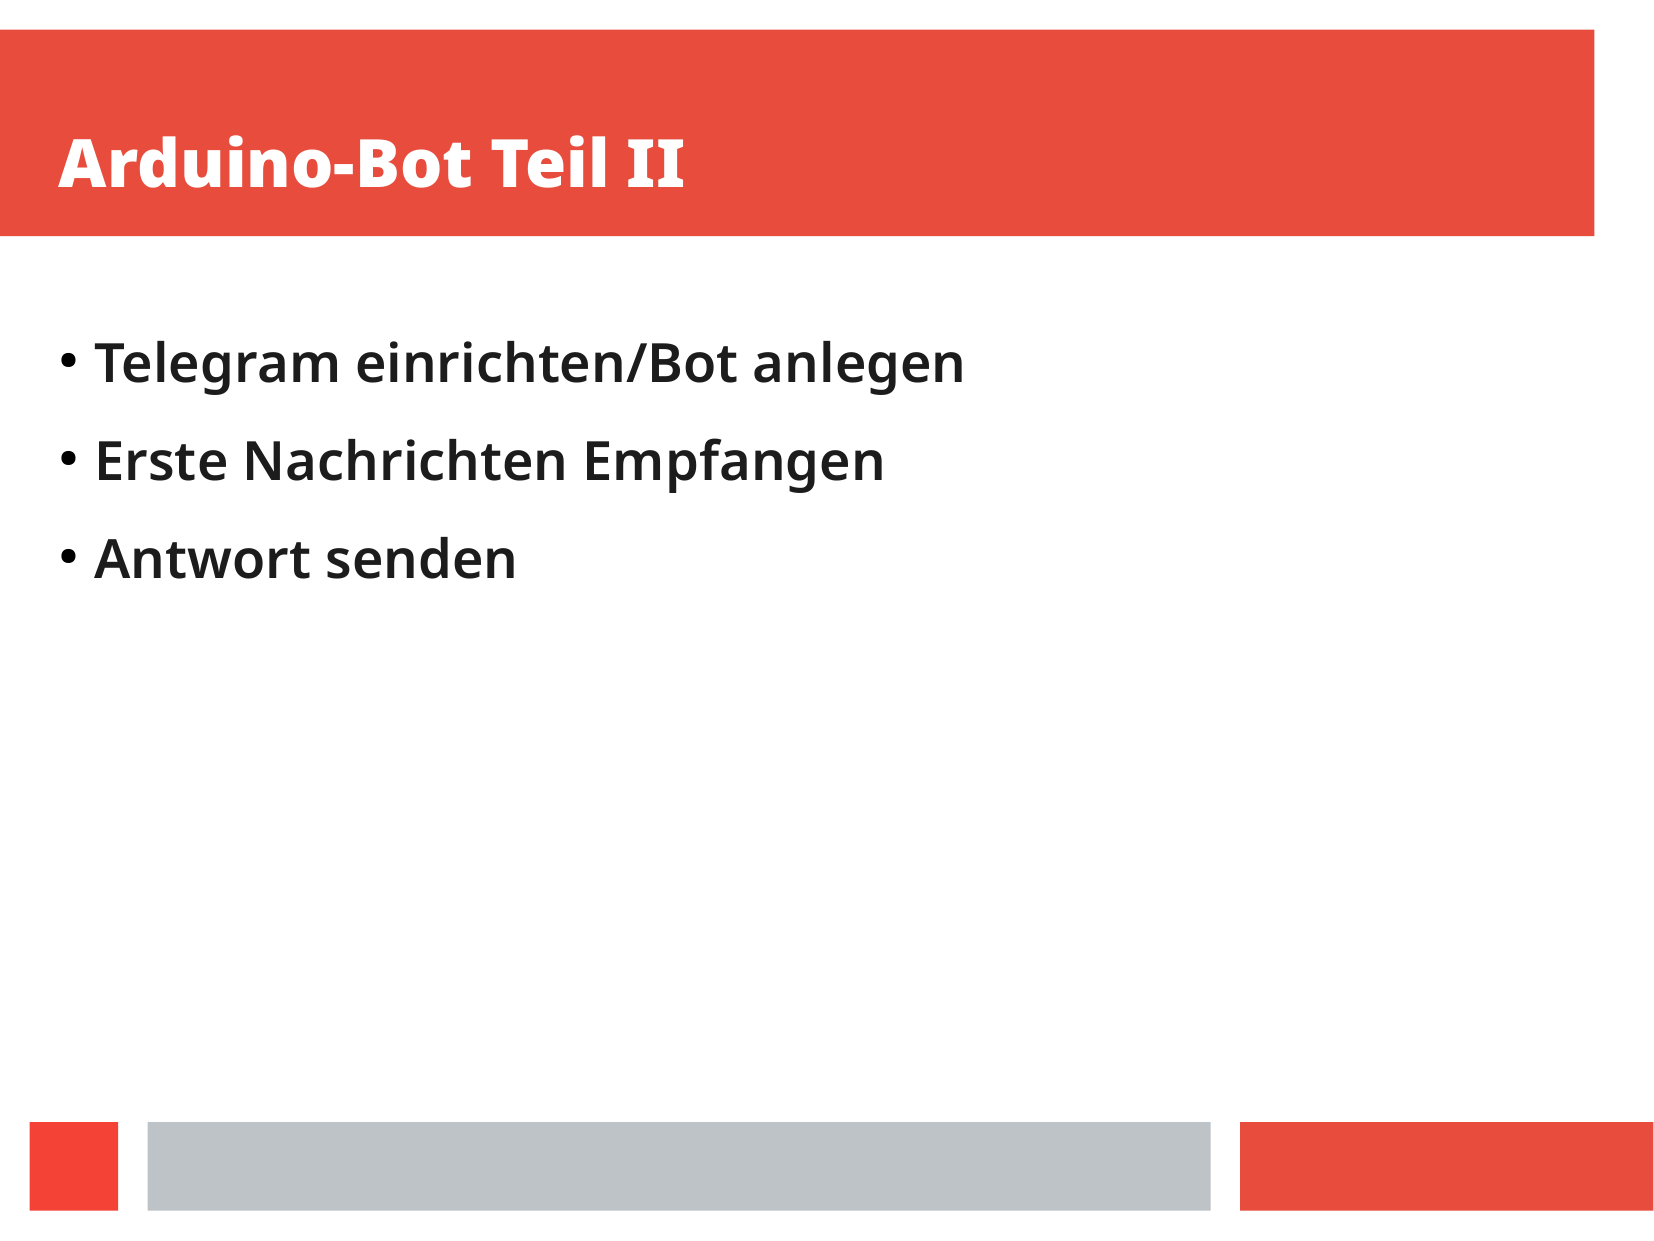

# Arduino-Bot Teil II
Telegram einrichten/Bot anlegen
Erste Nachrichten Empfangen
Antwort senden